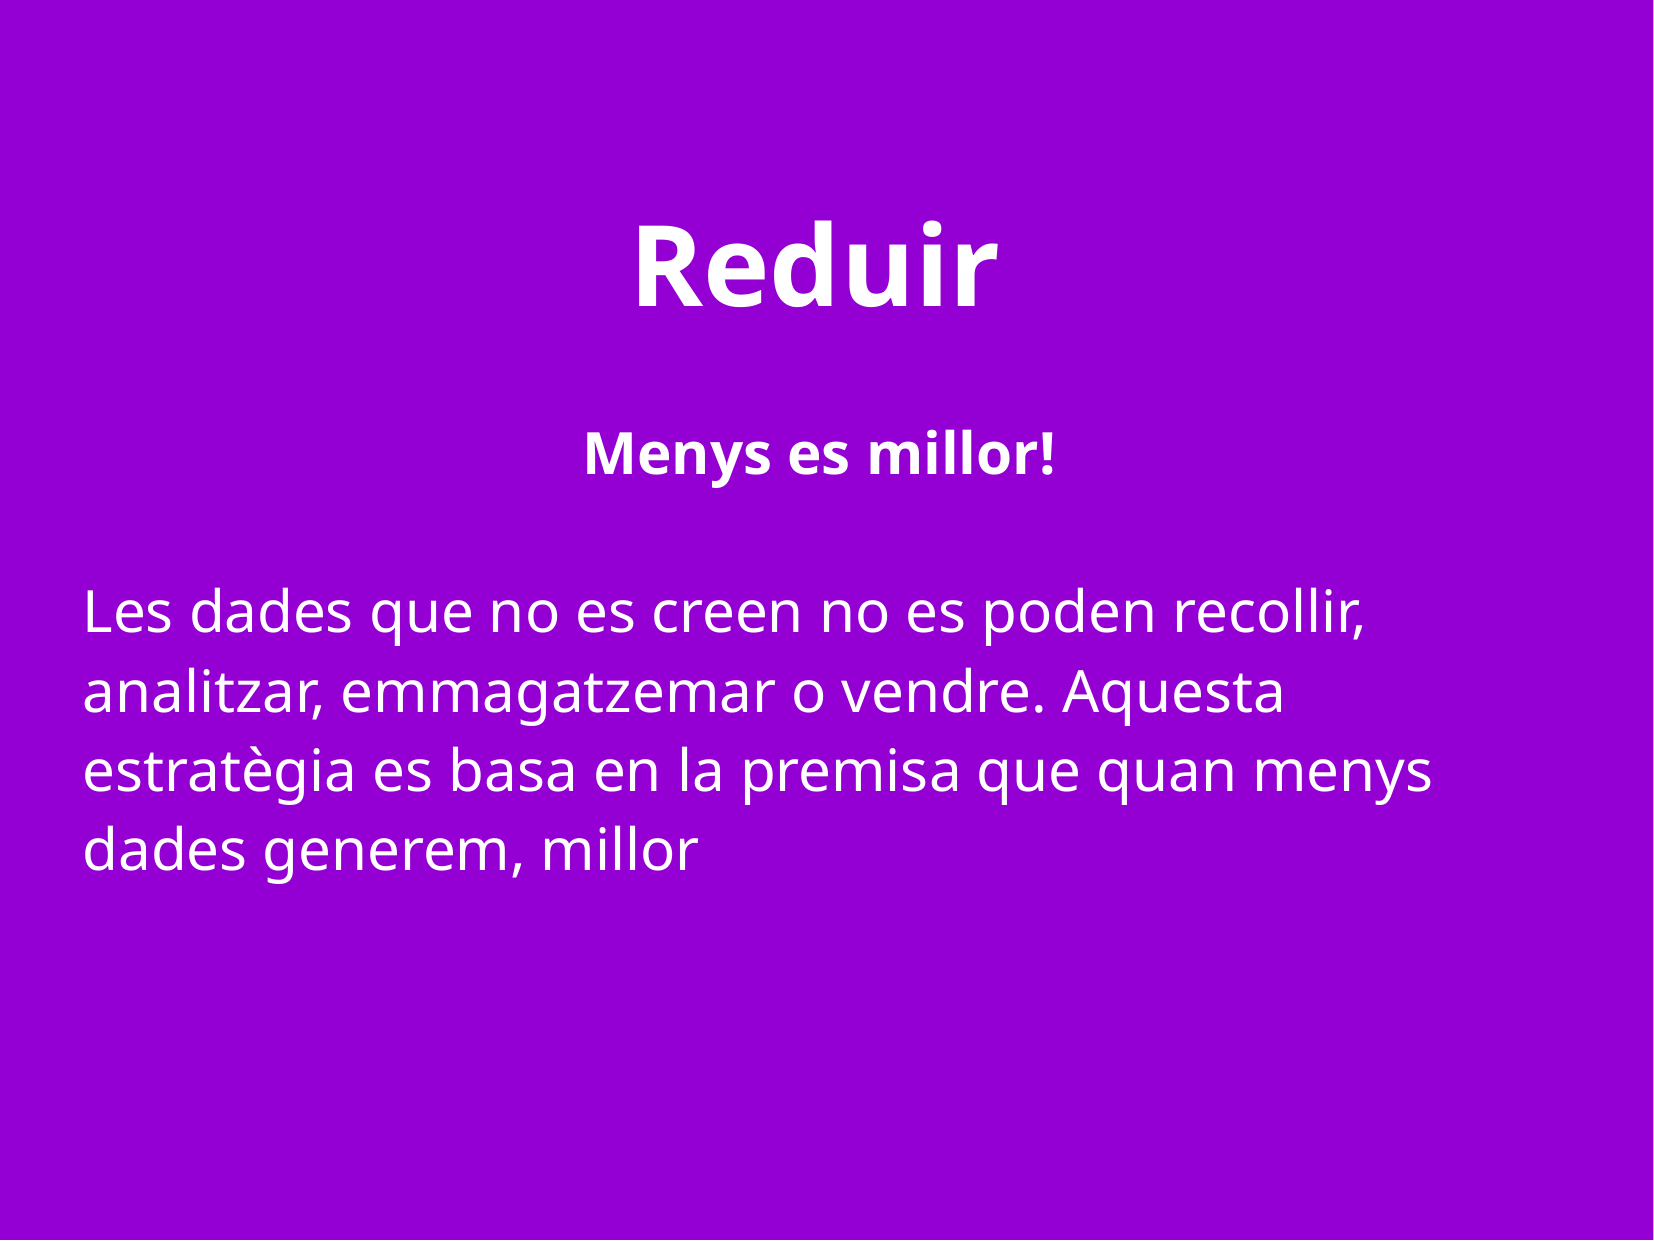

Reduir
# Menys es millor!
Les dades que no es creen no es poden recollir, analitzar, emmagatzemar o vendre. Aquesta estratègia es basa en la premisa que quan menys dades generem, millor